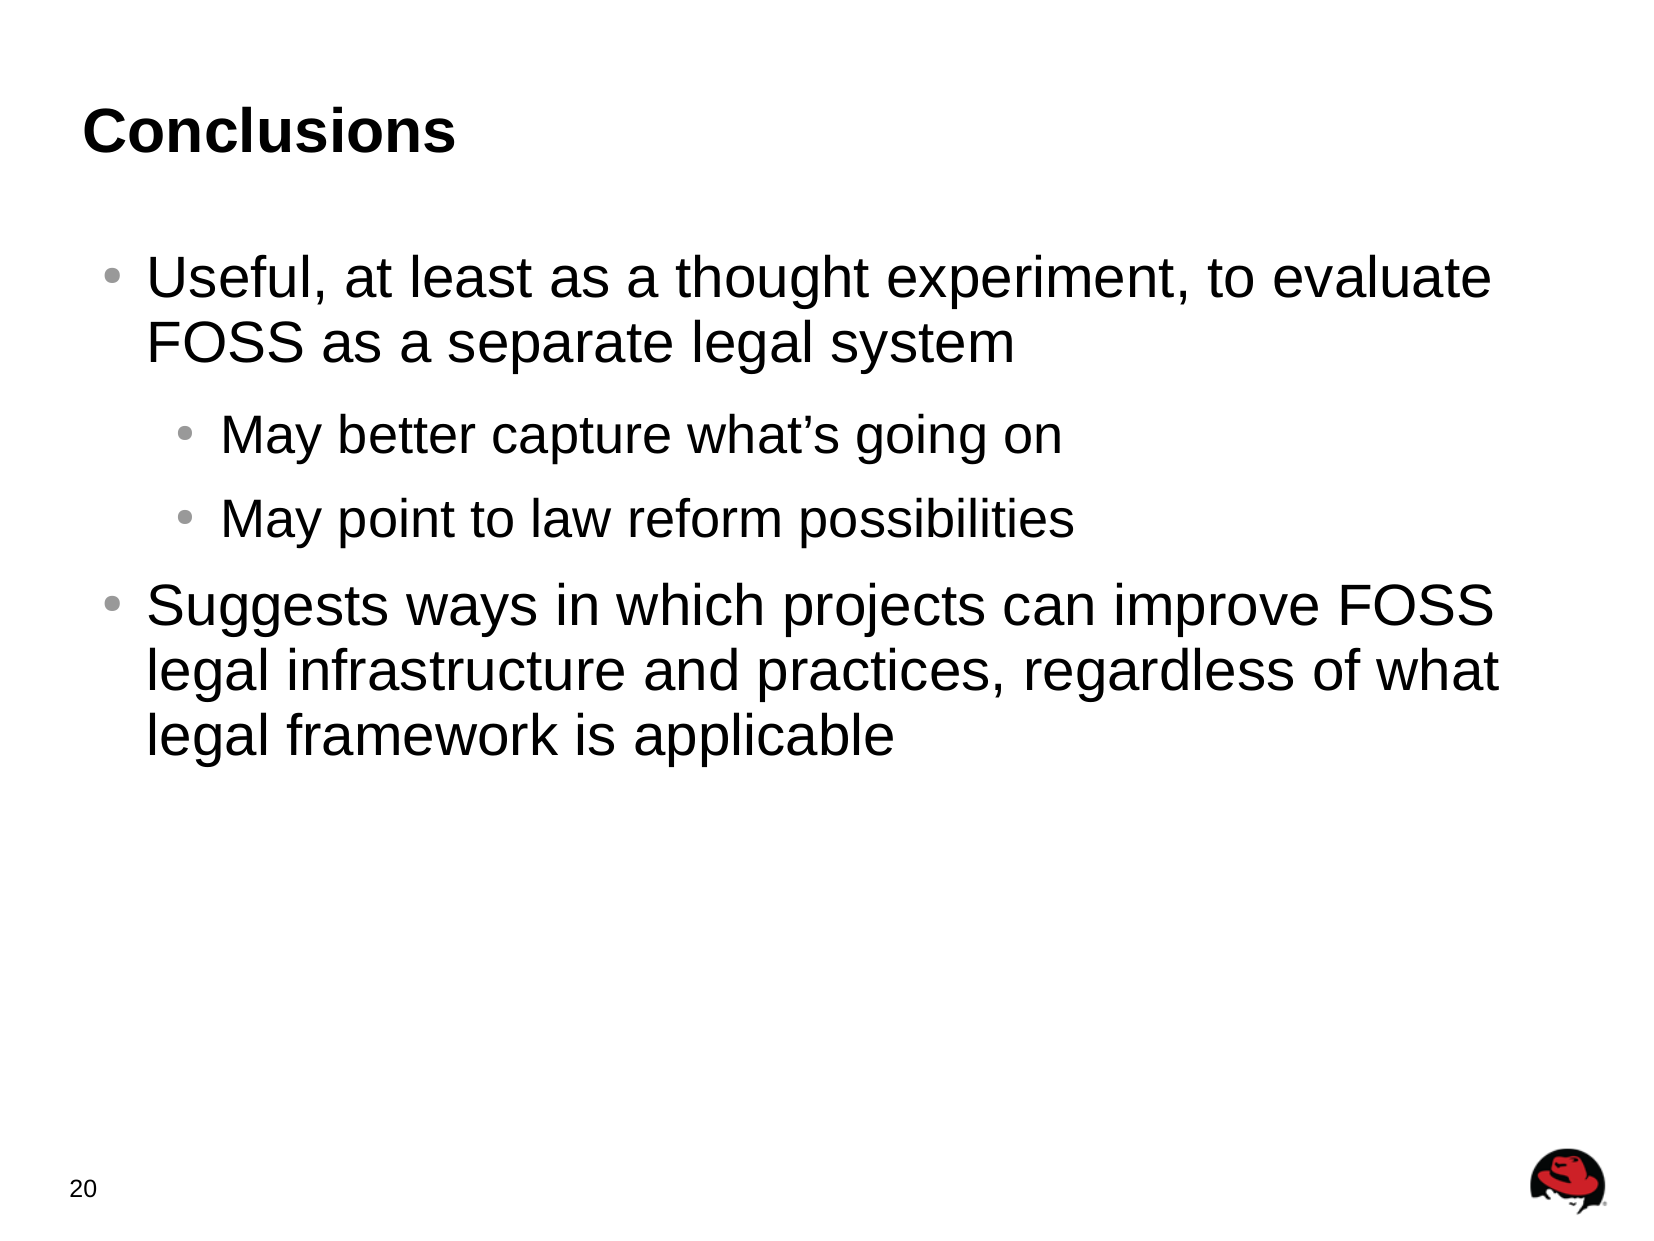

# Conclusions
Useful, at least as a thought experiment, to evaluate FOSS as a separate legal system
May better capture what’s going on
May point to law reform possibilities
Suggests ways in which projects can improve FOSS legal infrastructure and practices, regardless of what legal framework is applicable